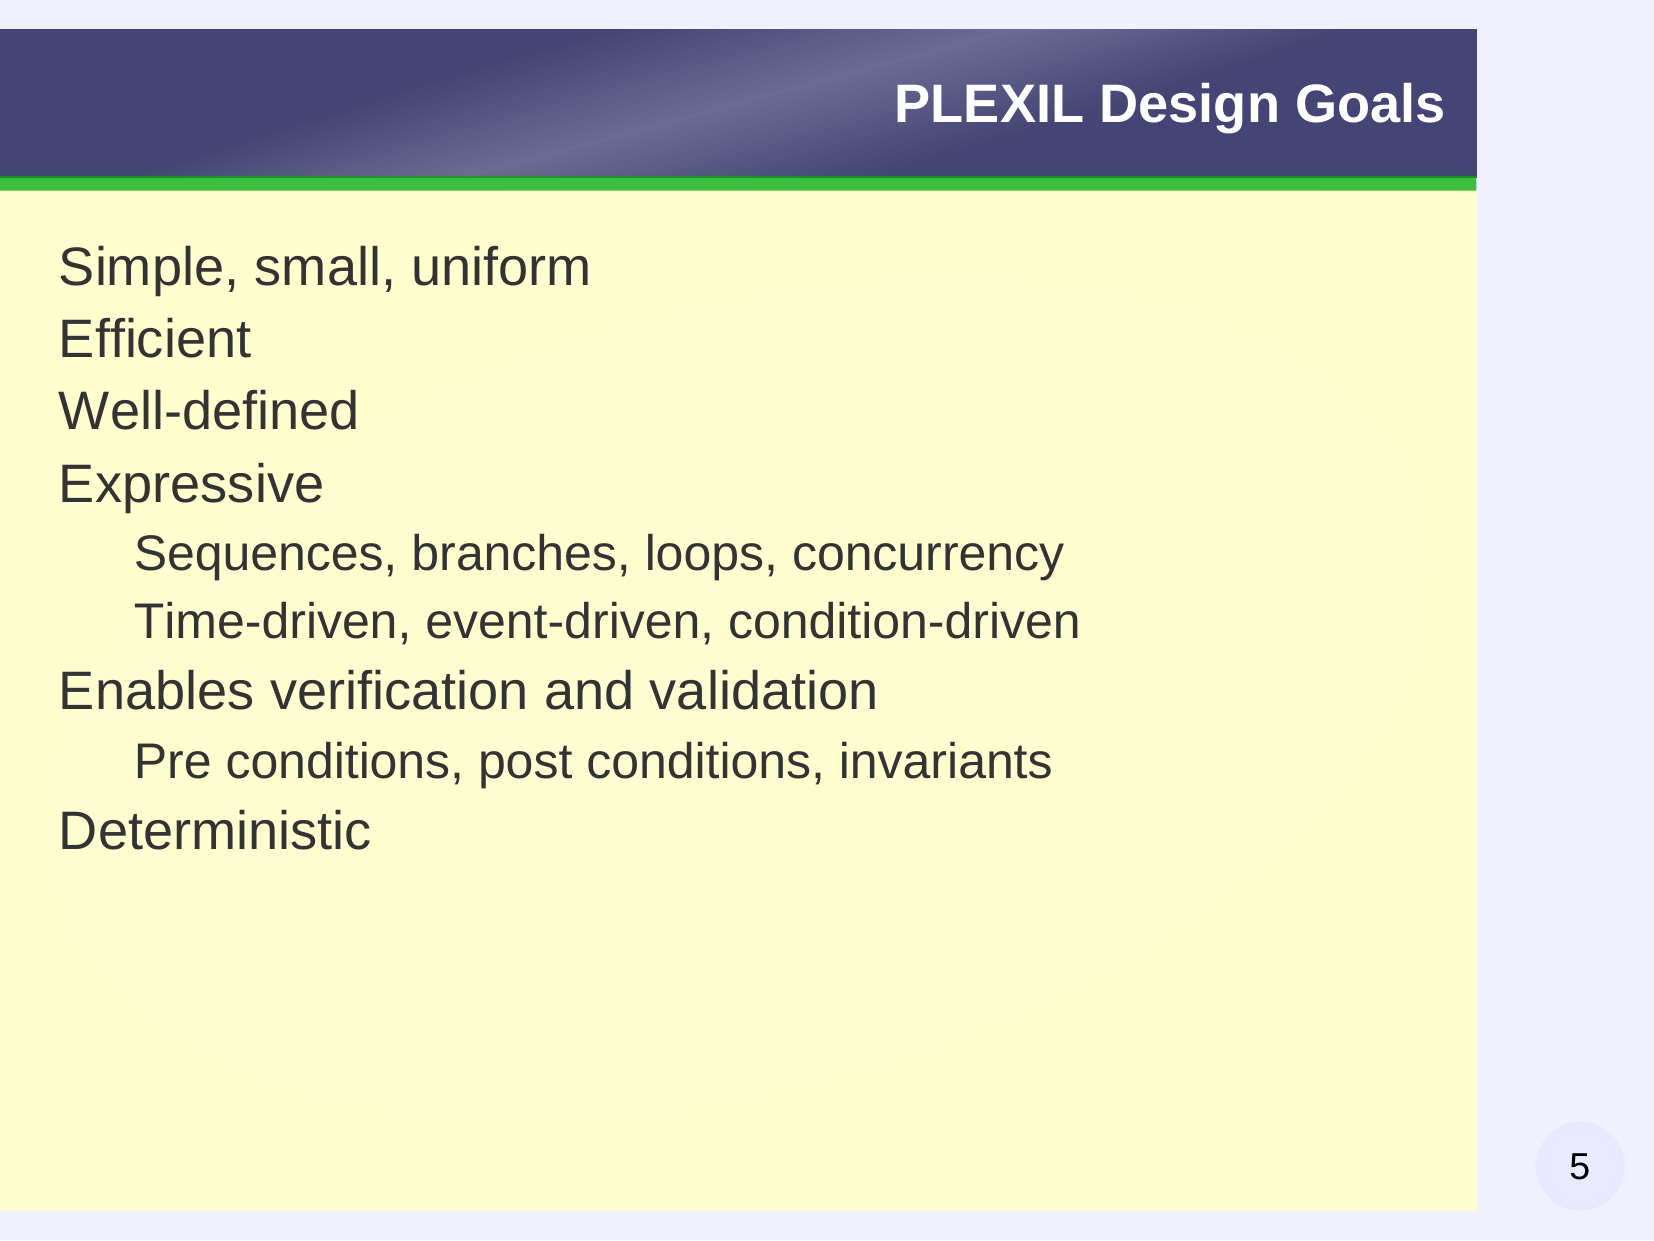

# PLEXIL Design Goals
Simple, small, uniform
Efficient
Well-defined
Expressive
Sequences, branches, loops, concurrency
Time-driven, event-driven, condition-driven
Enables verification and validation
Pre conditions, post conditions, invariants
Deterministic